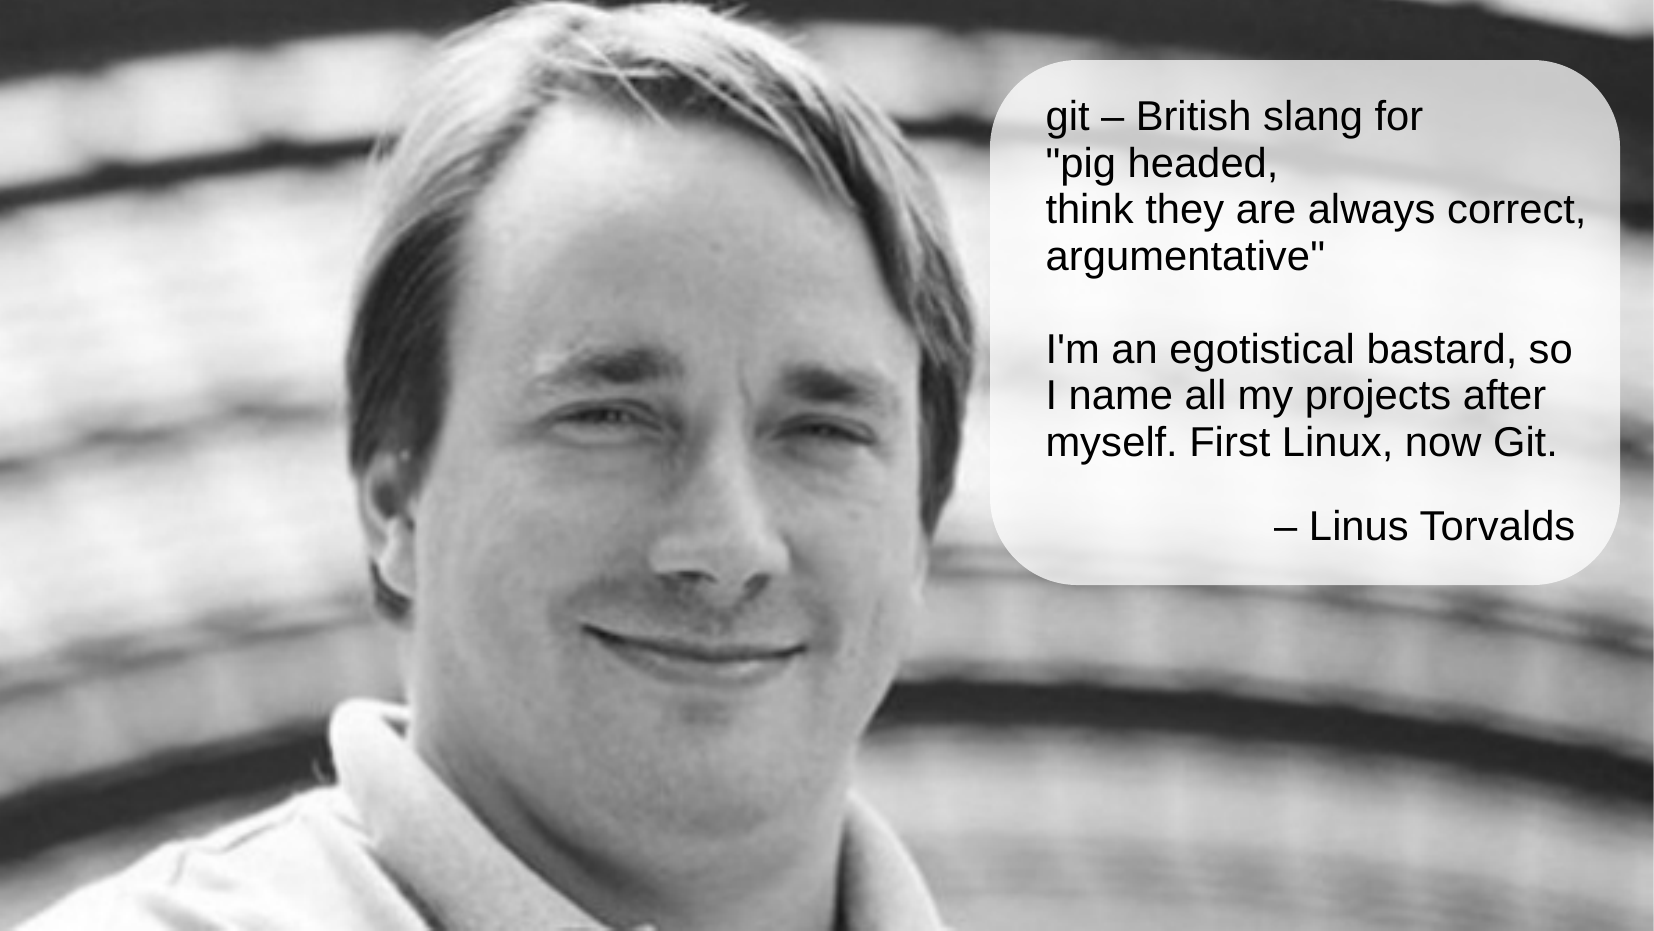

git – British slang for
"pig headed,
think they are always correct,
argumentative"
I'm an egotistical bastard, so
I name all my projects after
myself. First Linux, now Git.
– Linus Torvalds